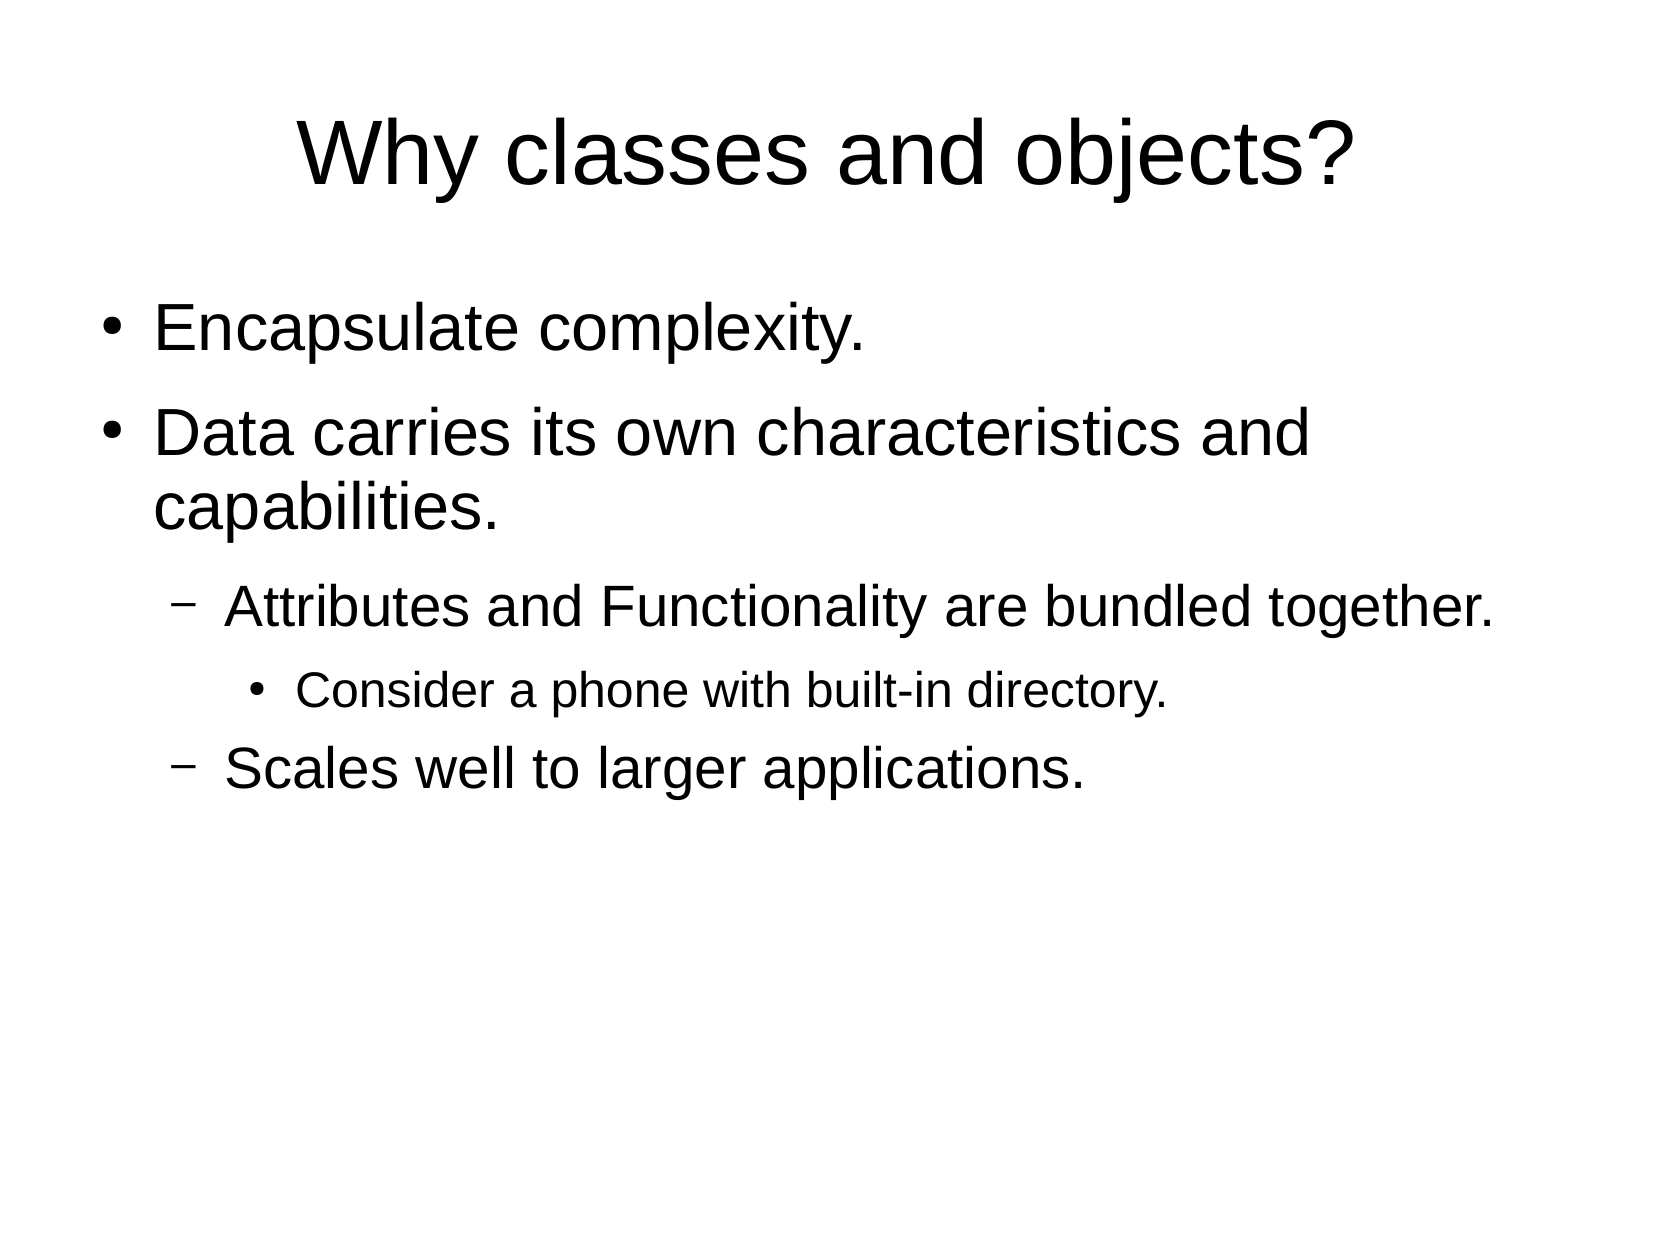

# Why classes and objects?
Encapsulate complexity.
Data carries its own characteristics and capabilities.
Attributes and Functionality are bundled together.
Consider a phone with built-in directory.
Scales well to larger applications.